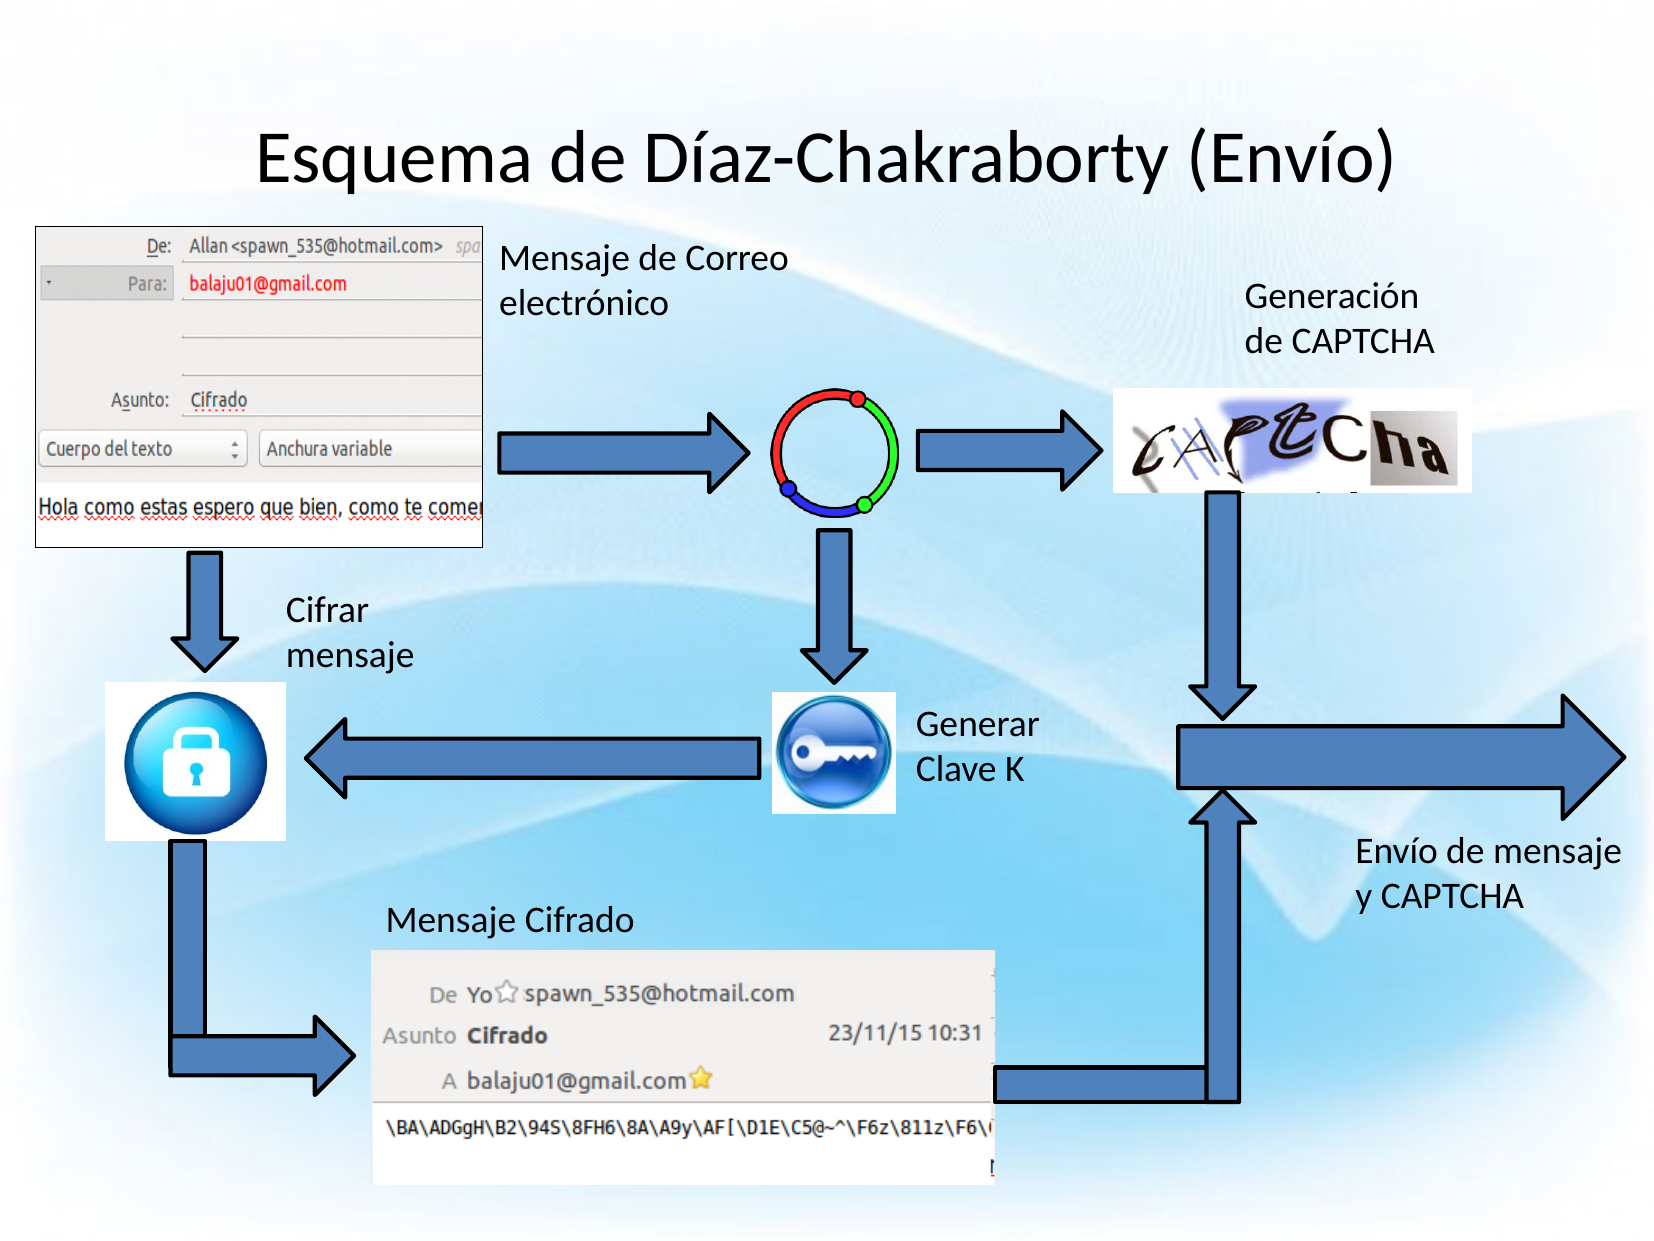

# Esquema de Díaz-Chakraborty (Envío)
Mensaje de Correo electrónico
Generación
de CAPTCHA
Cifrar
mensaje
Generar
Clave K
Envío de mensaje
y CAPTCHA
Mensaje Cifrado